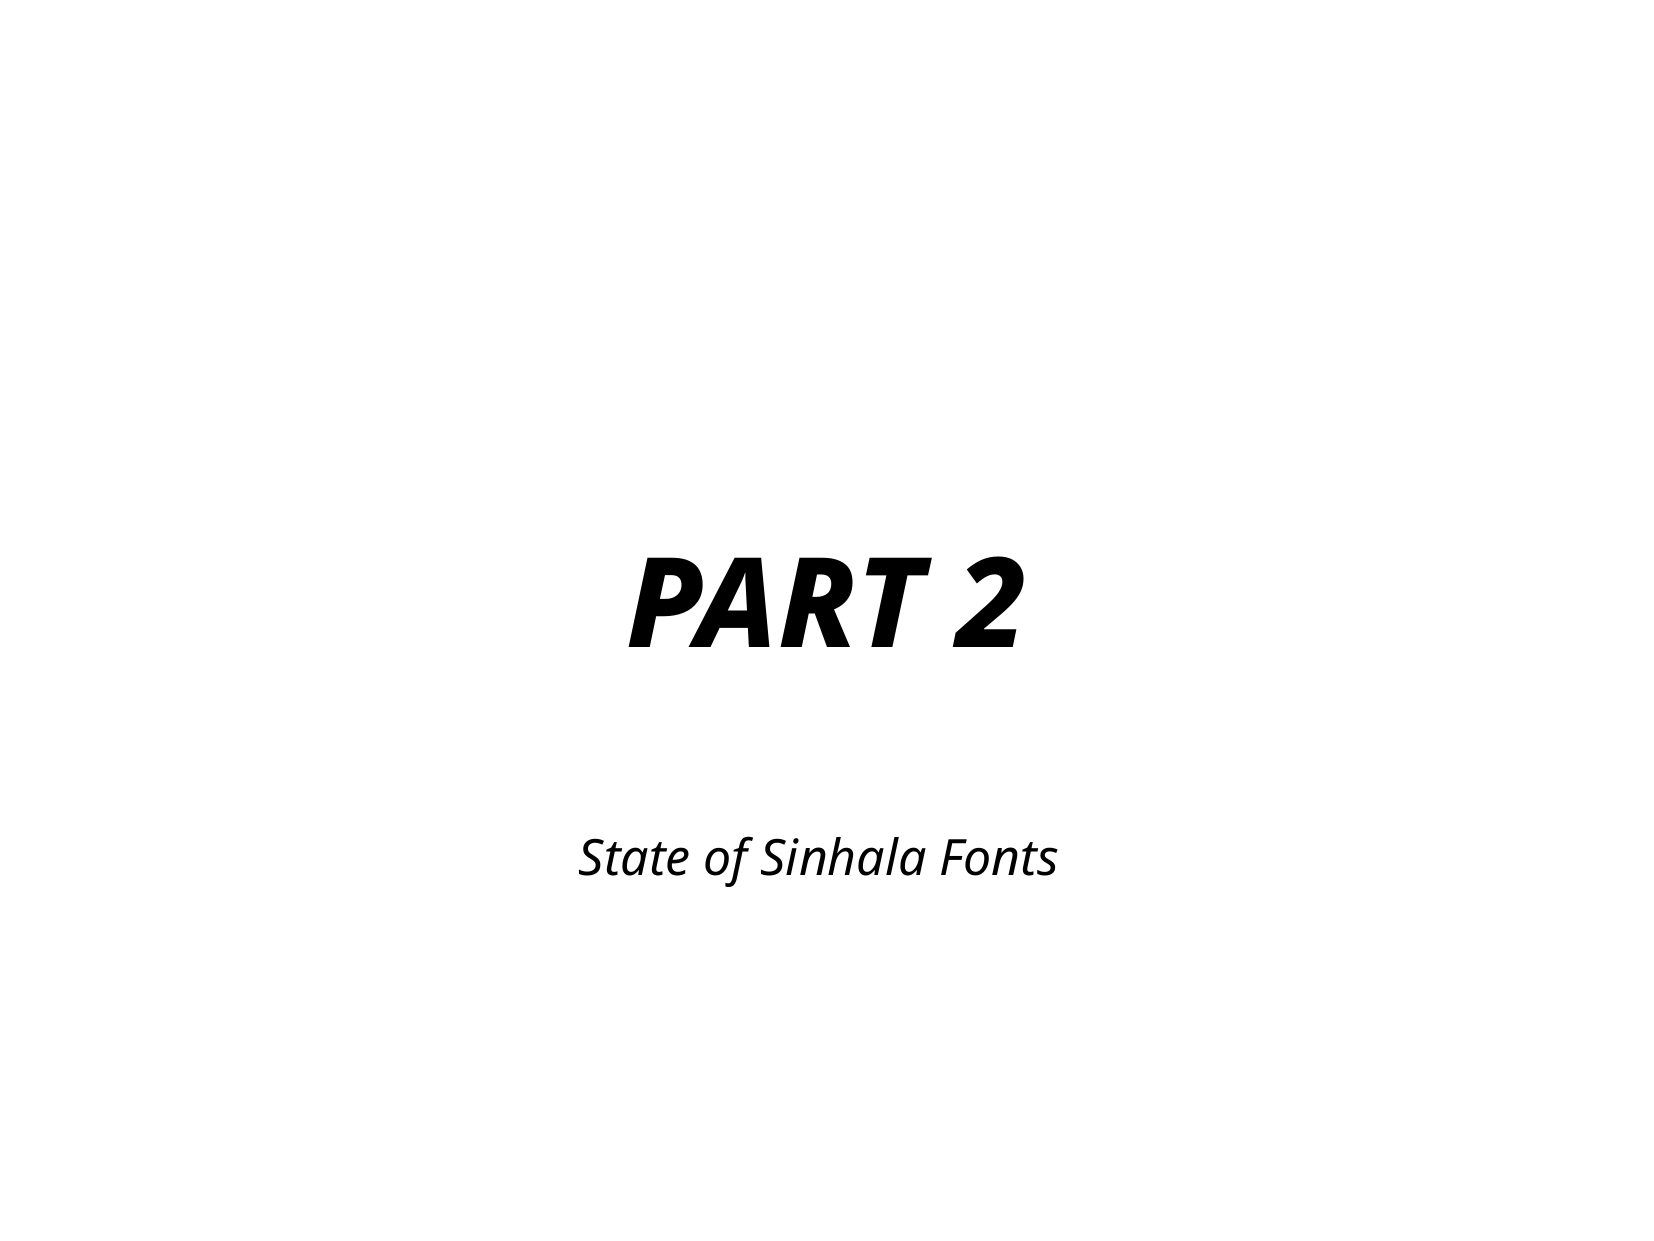

#
PART 2
State of Sinhala Fonts